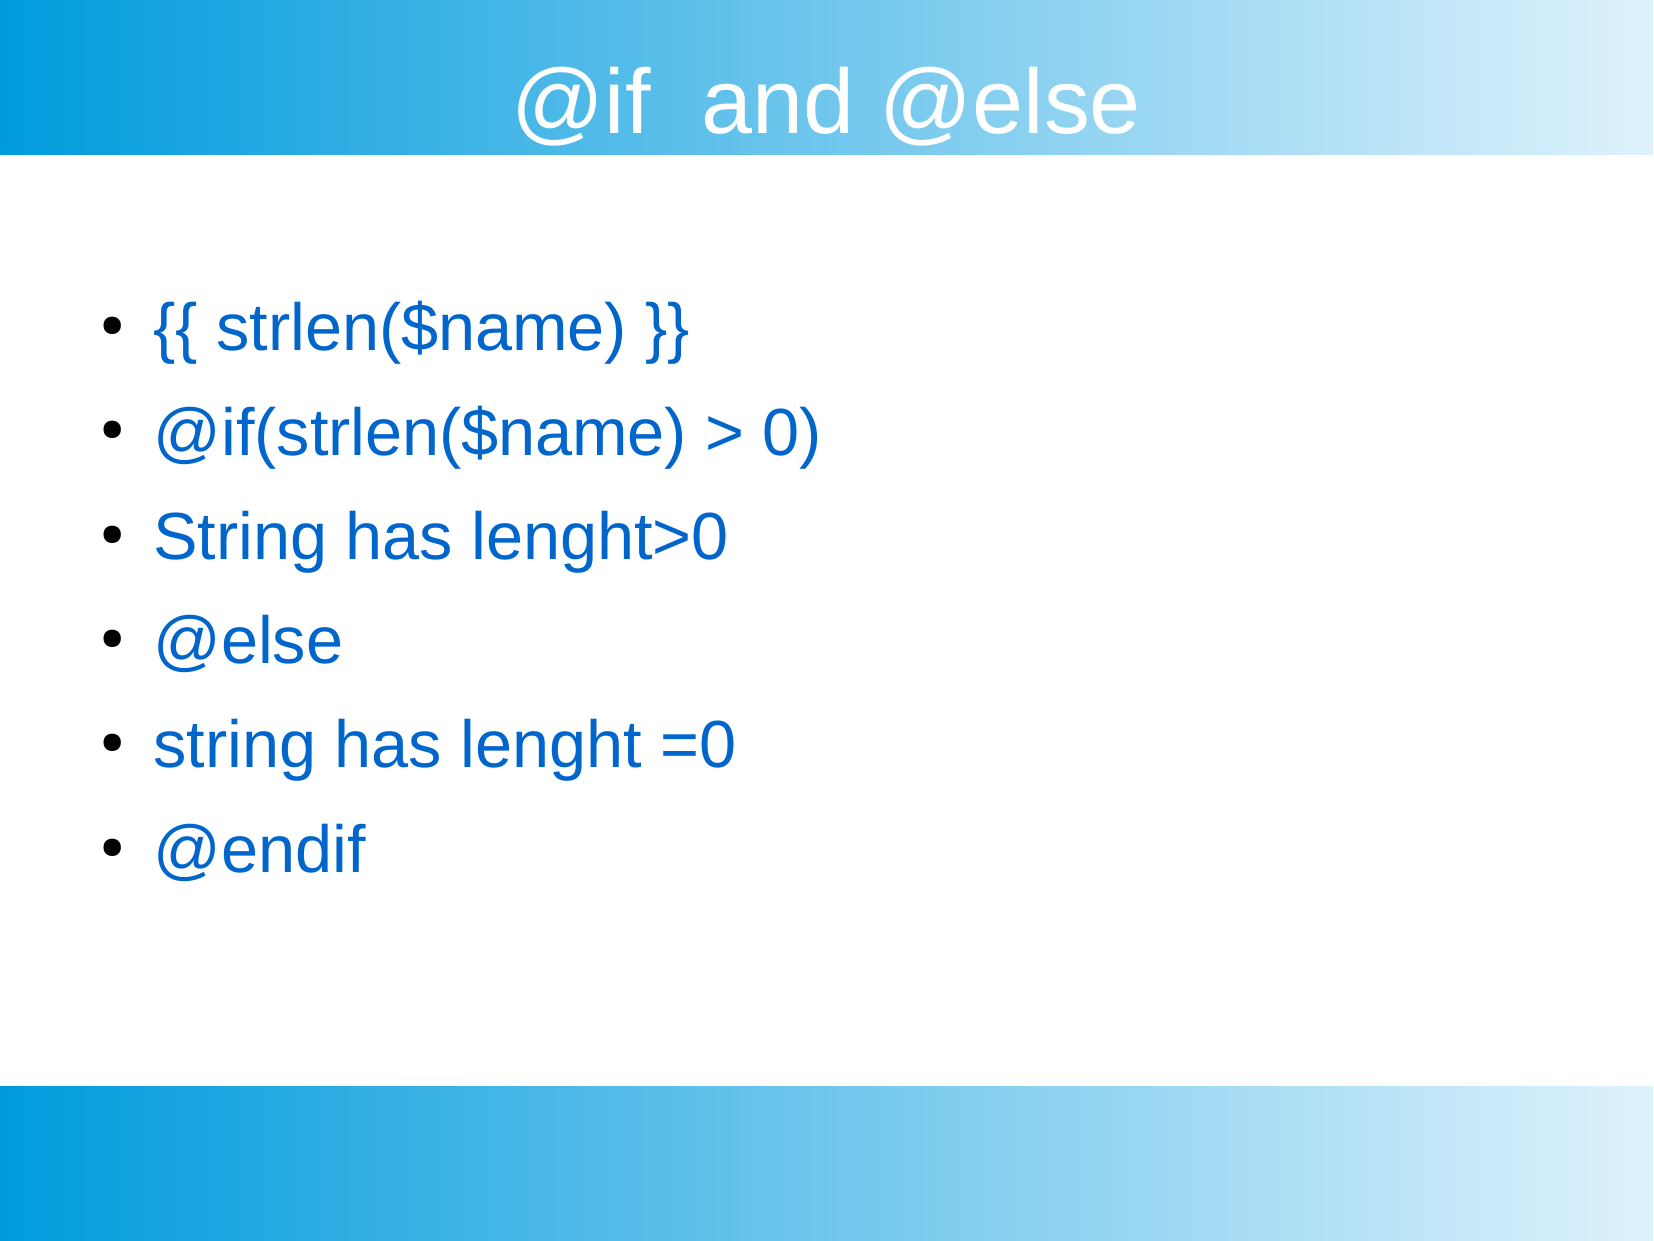

# @if and @else
{{ strlen($name) }}
@if(strlen($name) > 0)
String has lenght>0
@else
string has lenght =0
@endif